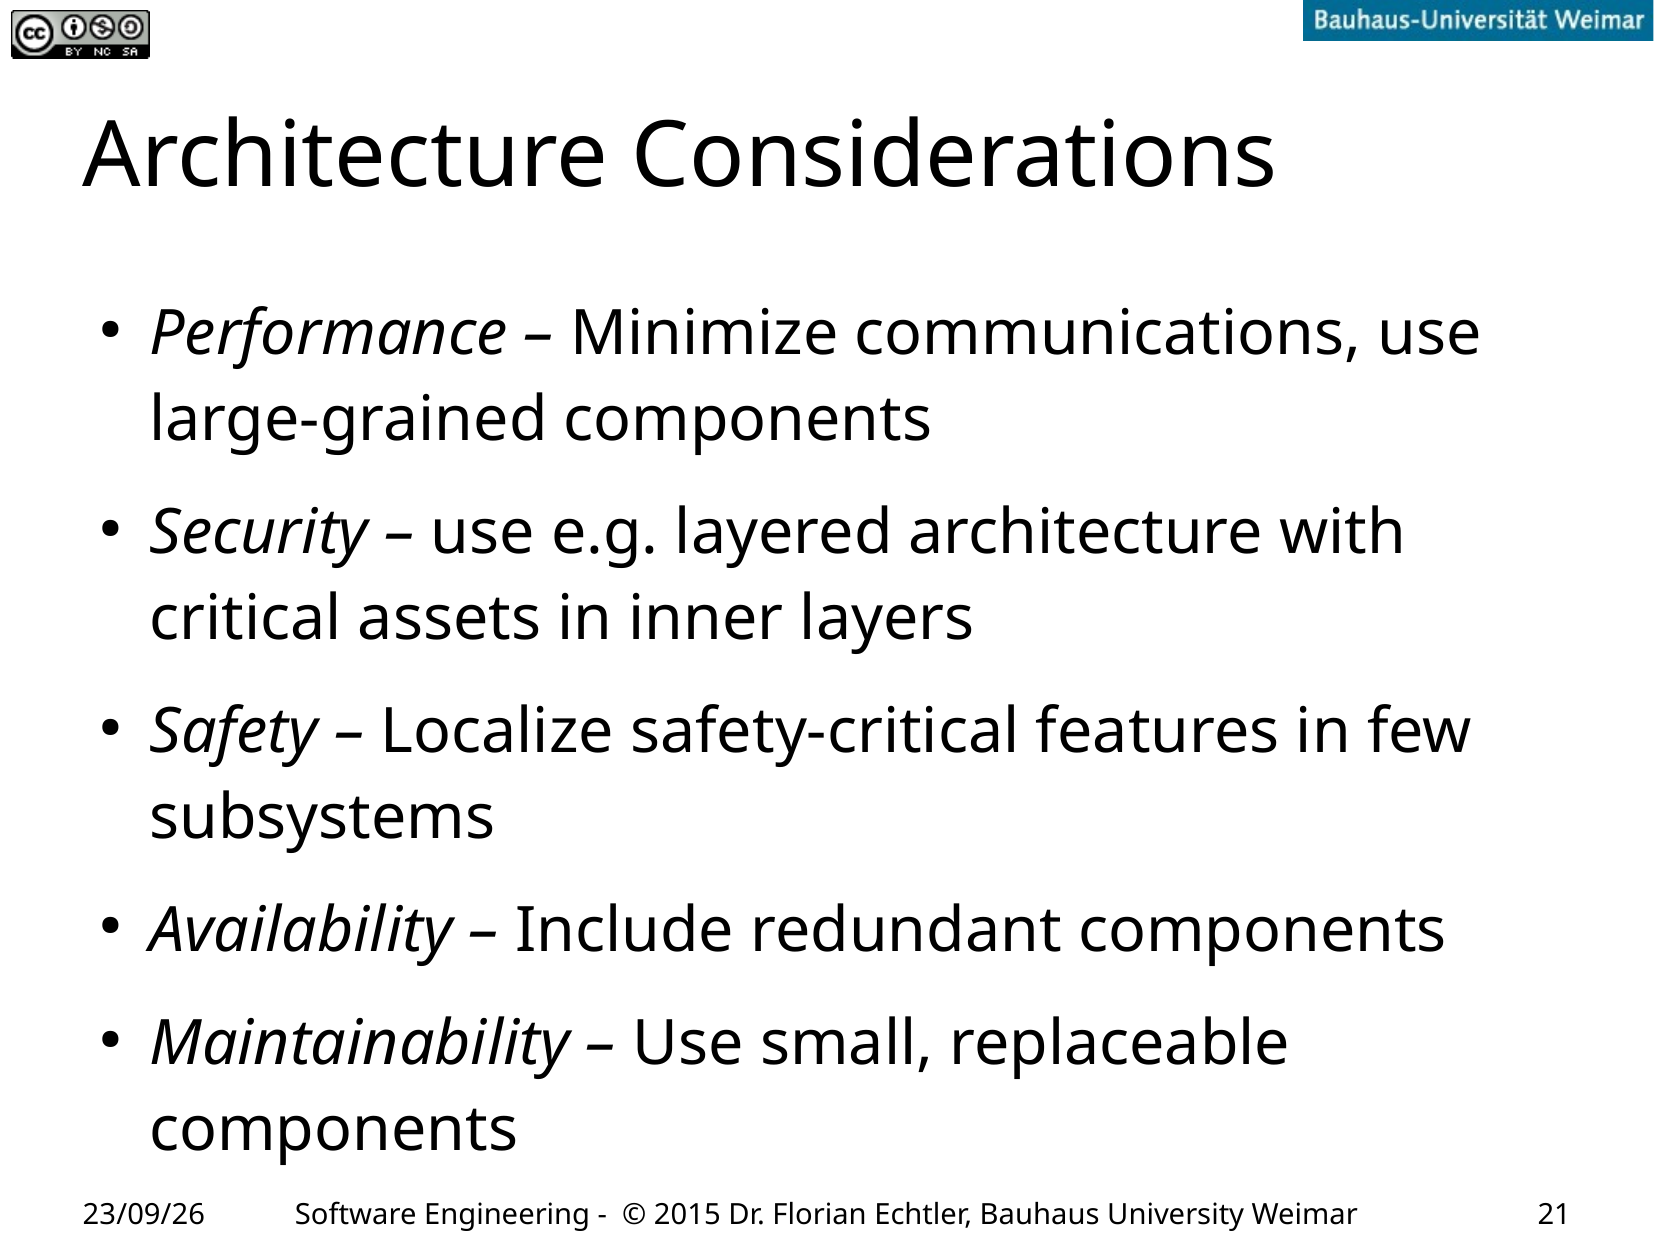

# Architecture Considerations
Performance – Minimize communications, use large-grained components
Security – use e.g. layered architecture with critical assets in inner layers
Safety – Localize safety-critical features in few subsystems
Availability – Include redundant components
Maintainability – Use small, replaceable components
Software Engineering - © 2015 Dr. Florian Echtler, Bauhaus University Weimar
21